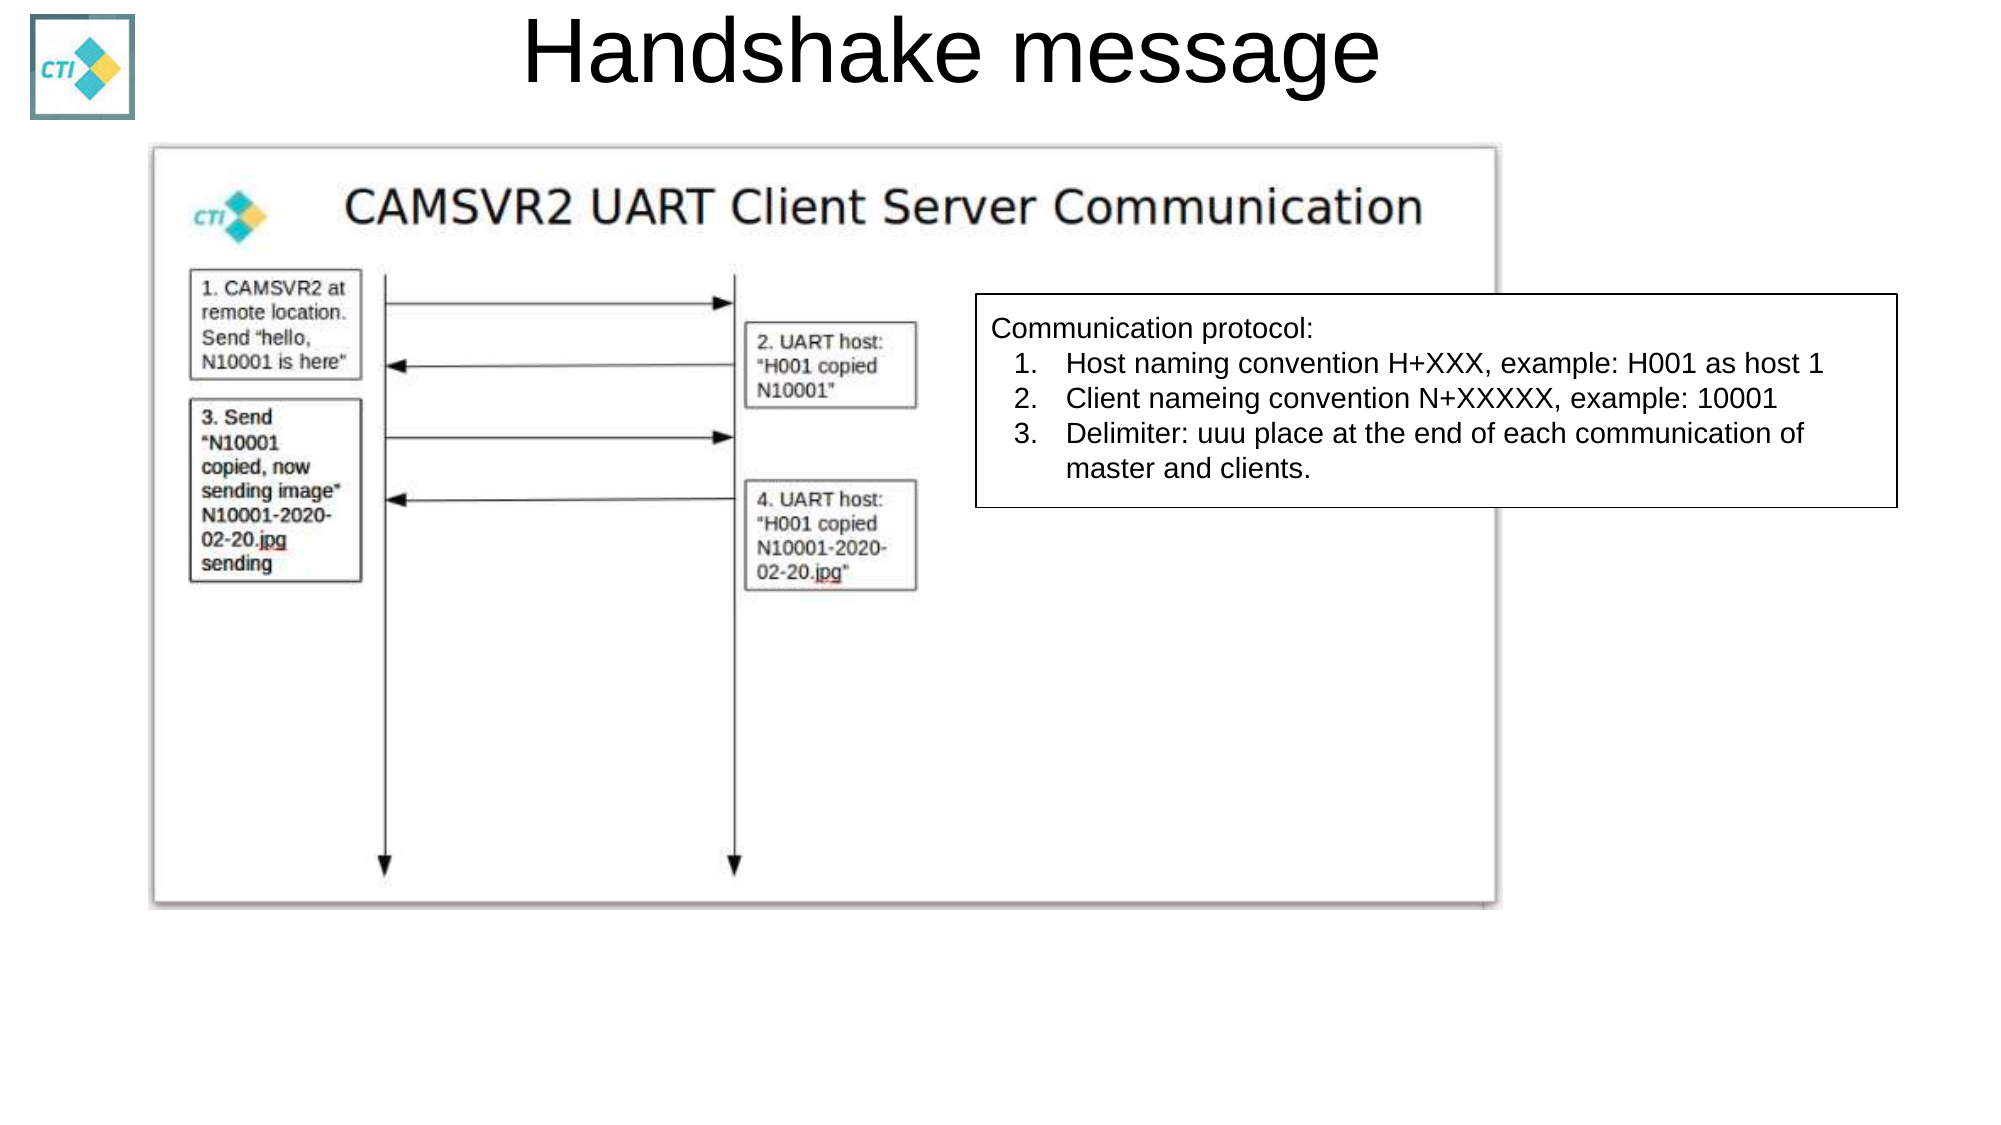

Handshake message
Communication protocol:
Host naming convention H+XXX, example: H001 as host 1
Client nameing convention N+XXXXX, example: 10001
Delimiter: uuu place at the end of each communication of master and clients.